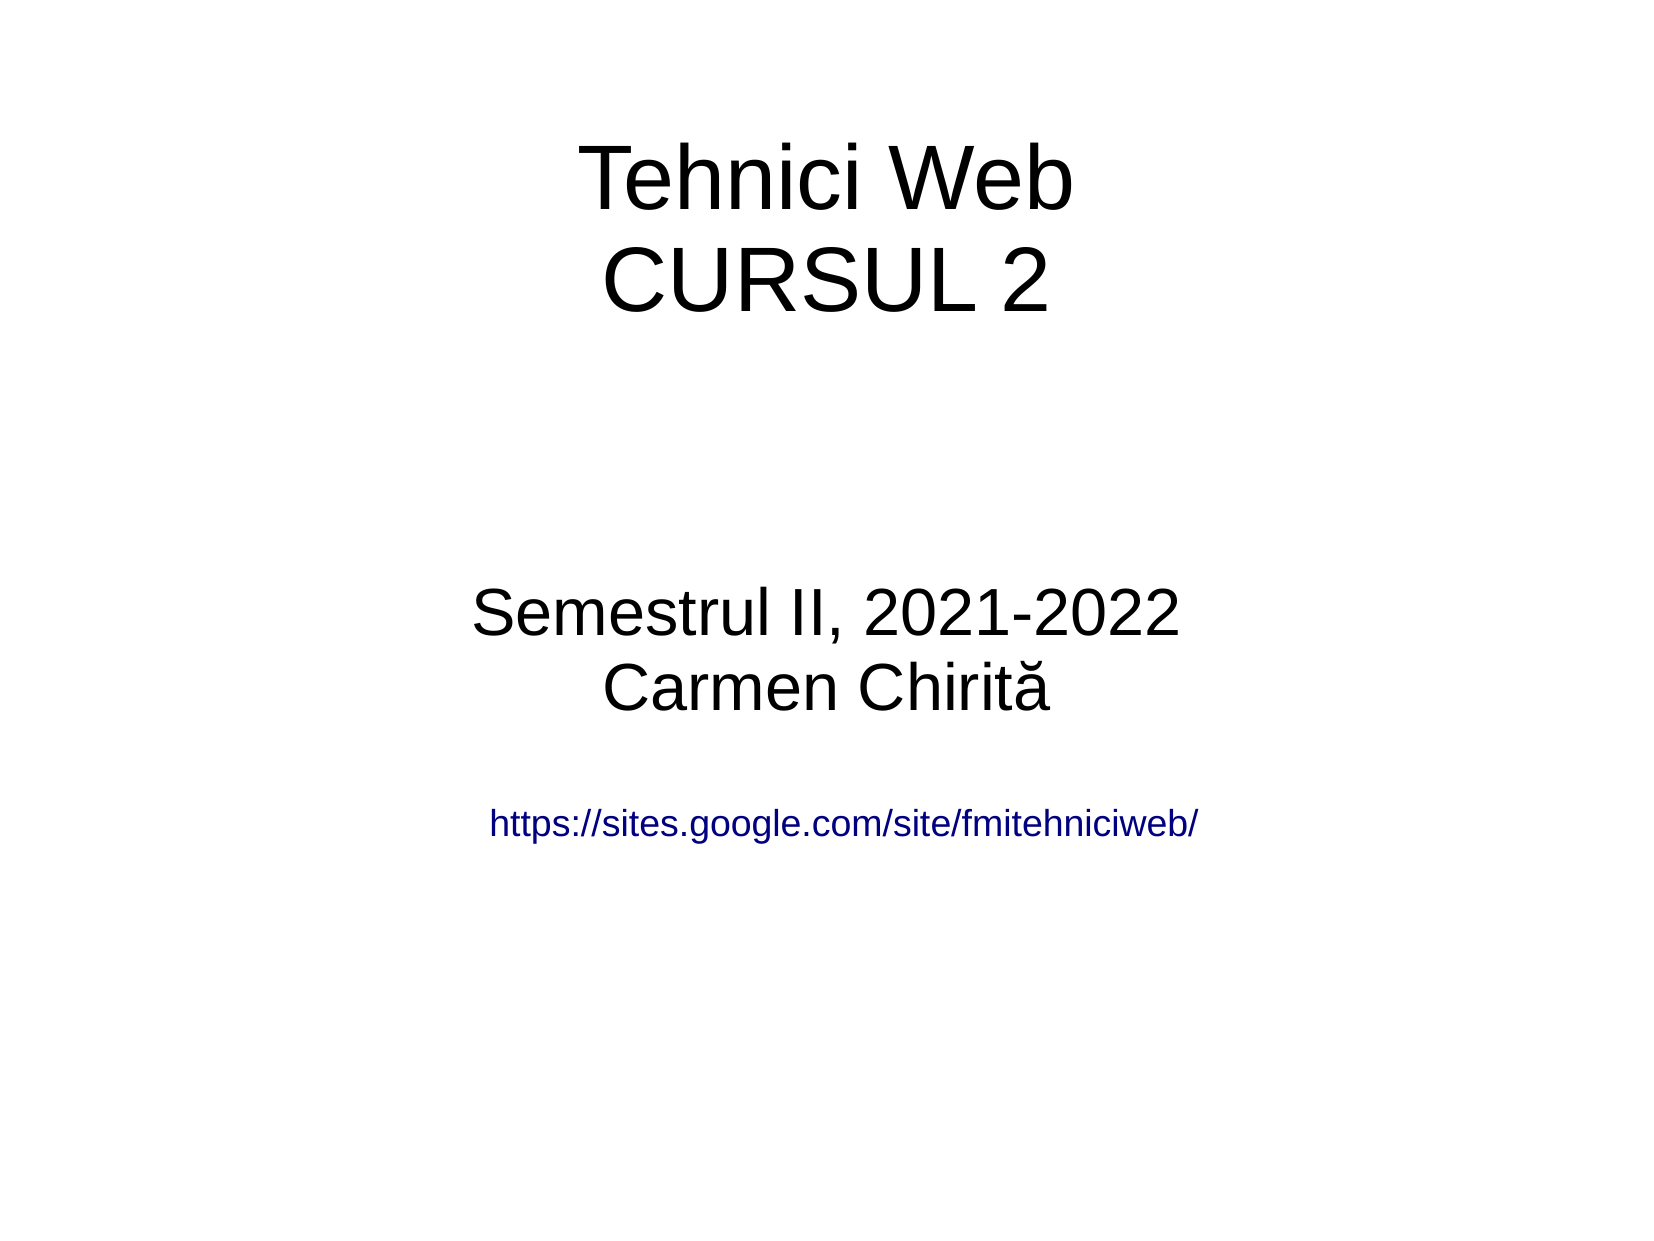

# Tehnici Web CURSUL 2
Semestrul II, 2021-2022
Carmen Chirită
https://sites.google.com/site/fmitehniciweb/